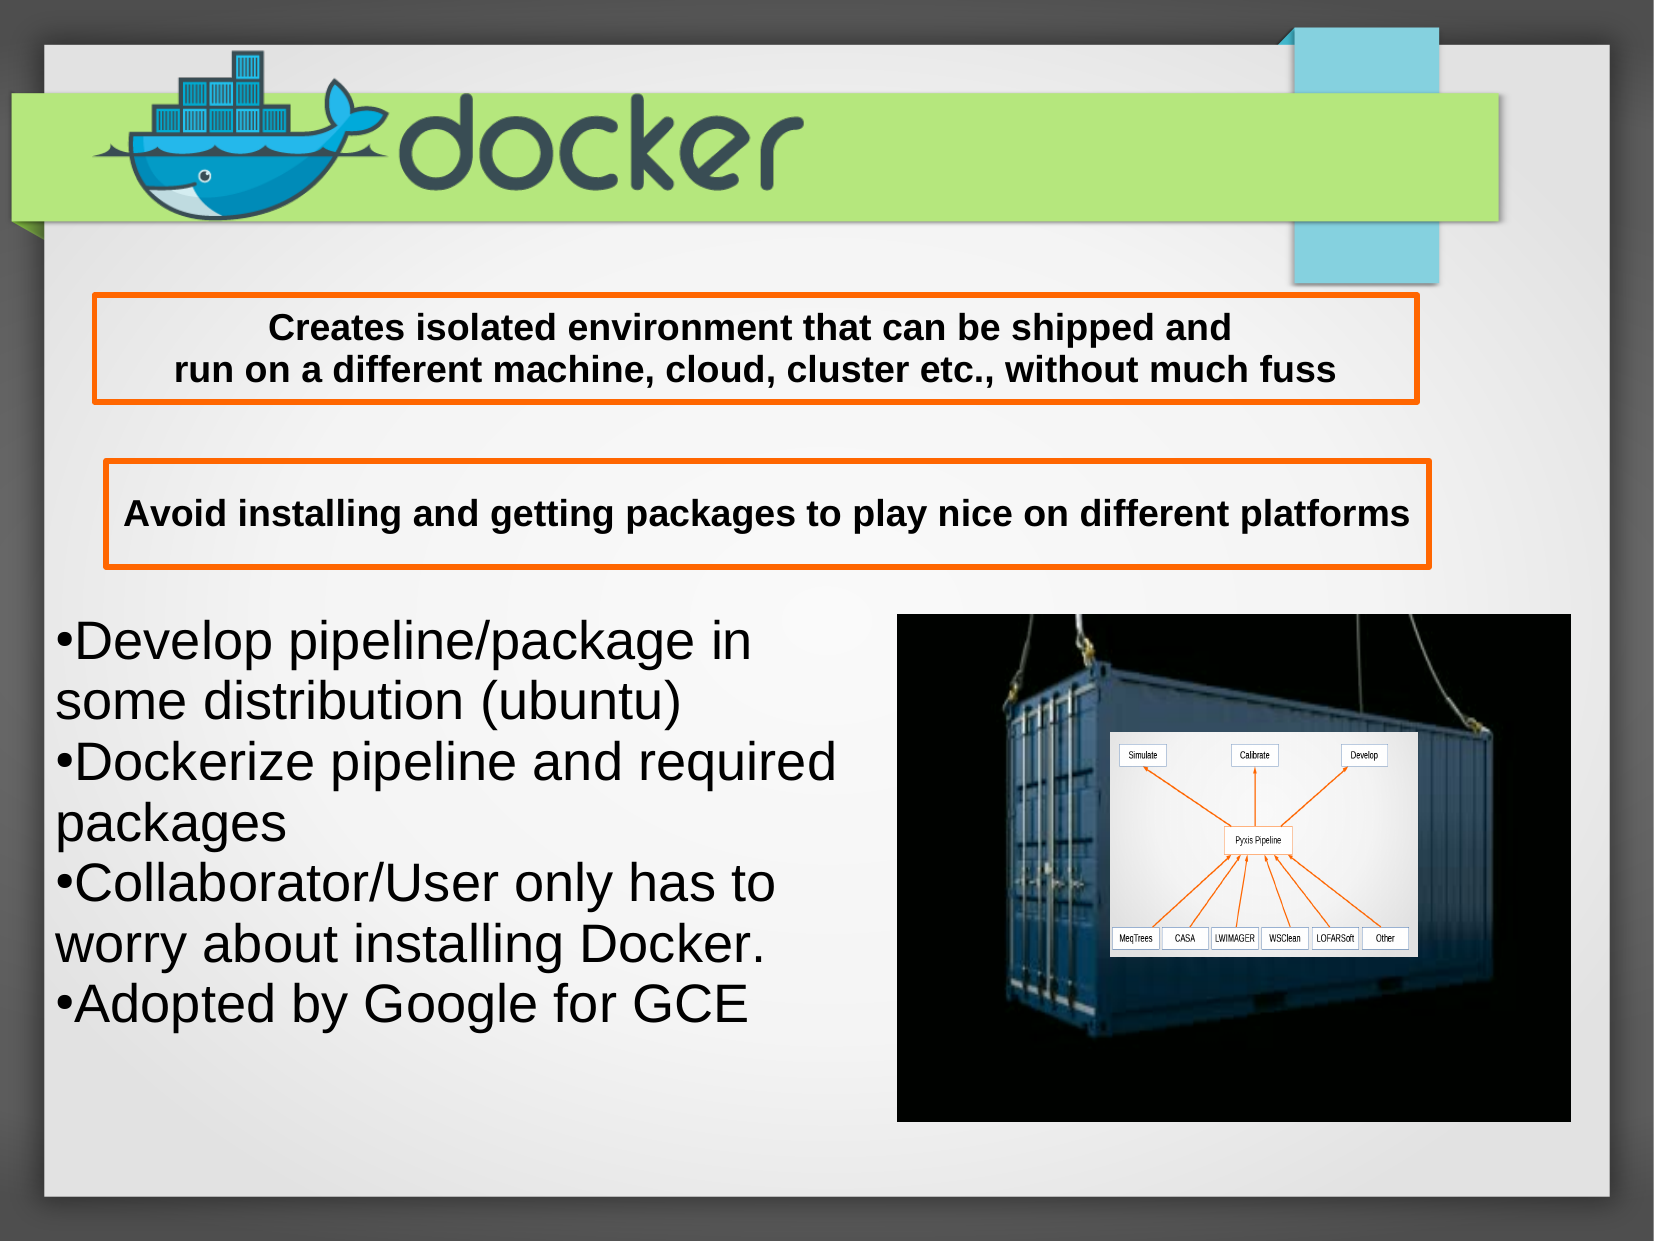

Creates isolated environment that can be shipped and
run on a different machine, cloud, cluster etc., without much fuss
Avoid installing and getting packages to play nice on different platforms
Develop pipeline/package in some distribution (ubuntu)
Dockerize pipeline and required packages
Collaborator/User only has to worry about installing Docker.
Adopted by Google for GCE